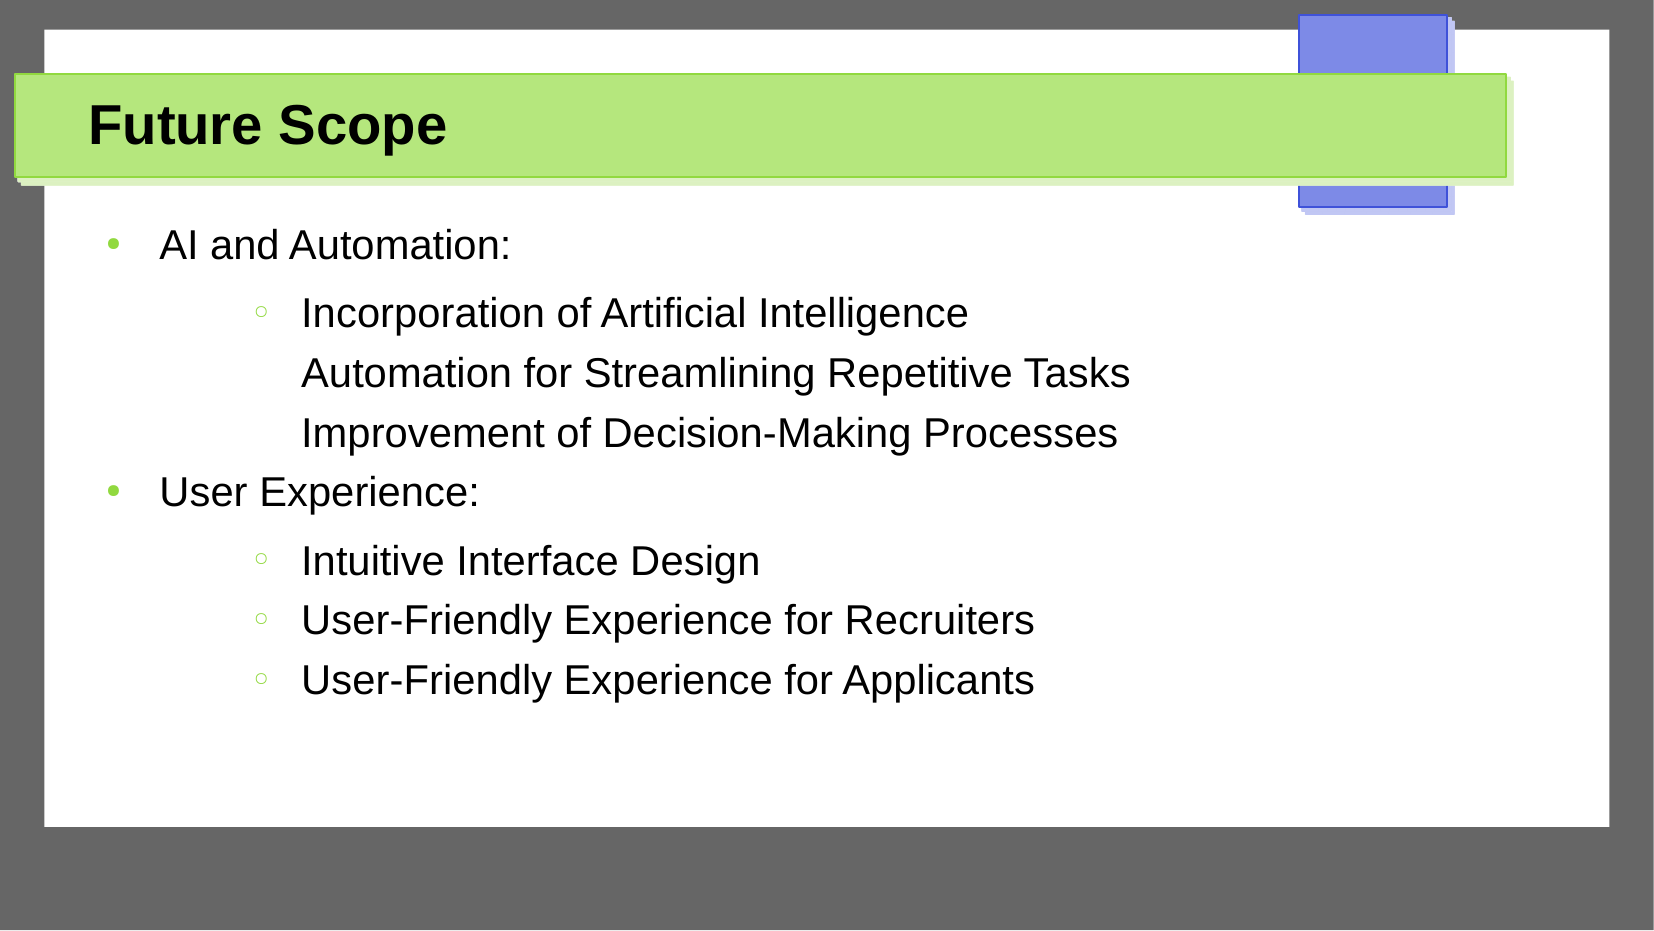

# Future Scope
AI and Automation:
Incorporation of Artificial Intelligence
Automation for Streamlining Repetitive Tasks
Improvement of Decision-Making Processes
User Experience:
Intuitive Interface Design
User-Friendly Experience for Recruiters
User-Friendly Experience for Applicants